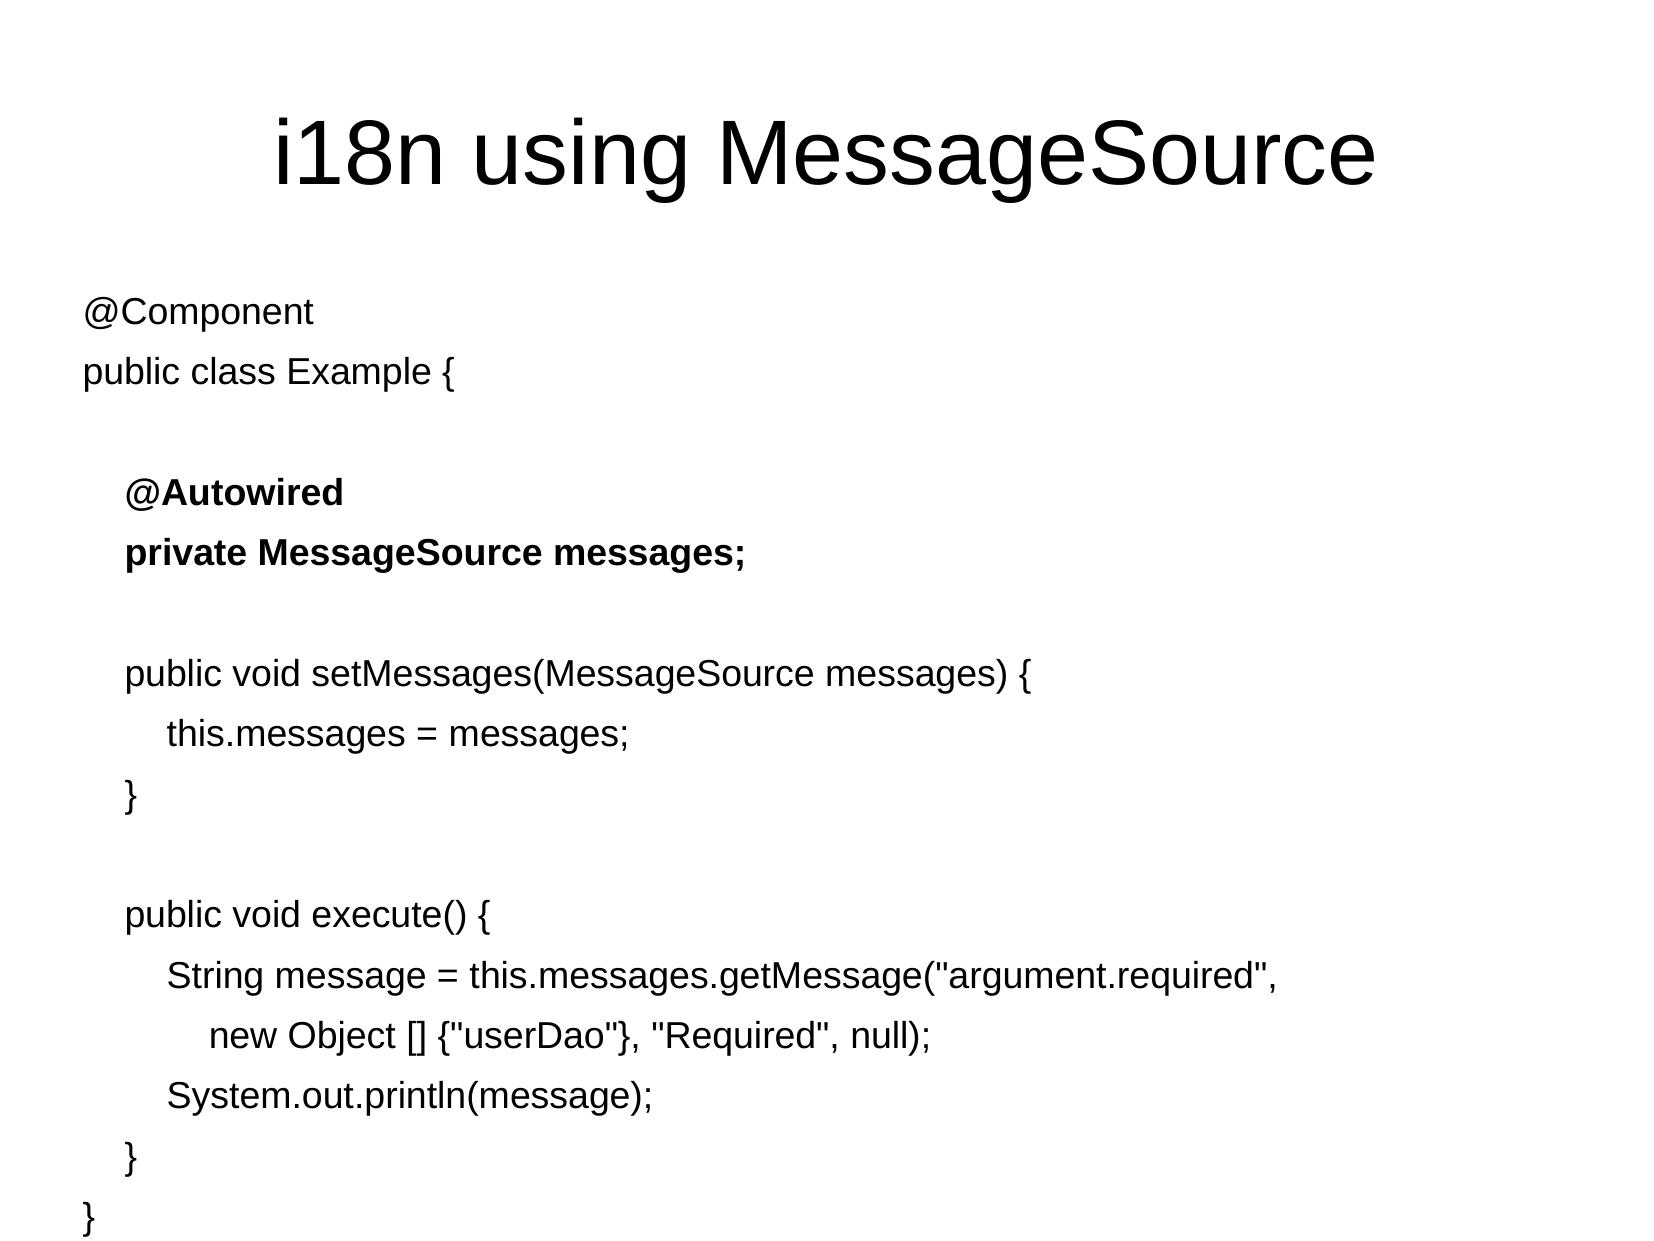

# i18n using MessageSource
@Component
public class Example {
 @Autowired
 private MessageSource messages;
 public void setMessages(MessageSource messages) {
 this.messages = messages;
 }
 public void execute() {
 String message = this.messages.getMessage("argument.required",
 new Object [] {"userDao"}, "Required", null);
 System.out.println(message);
 }
}